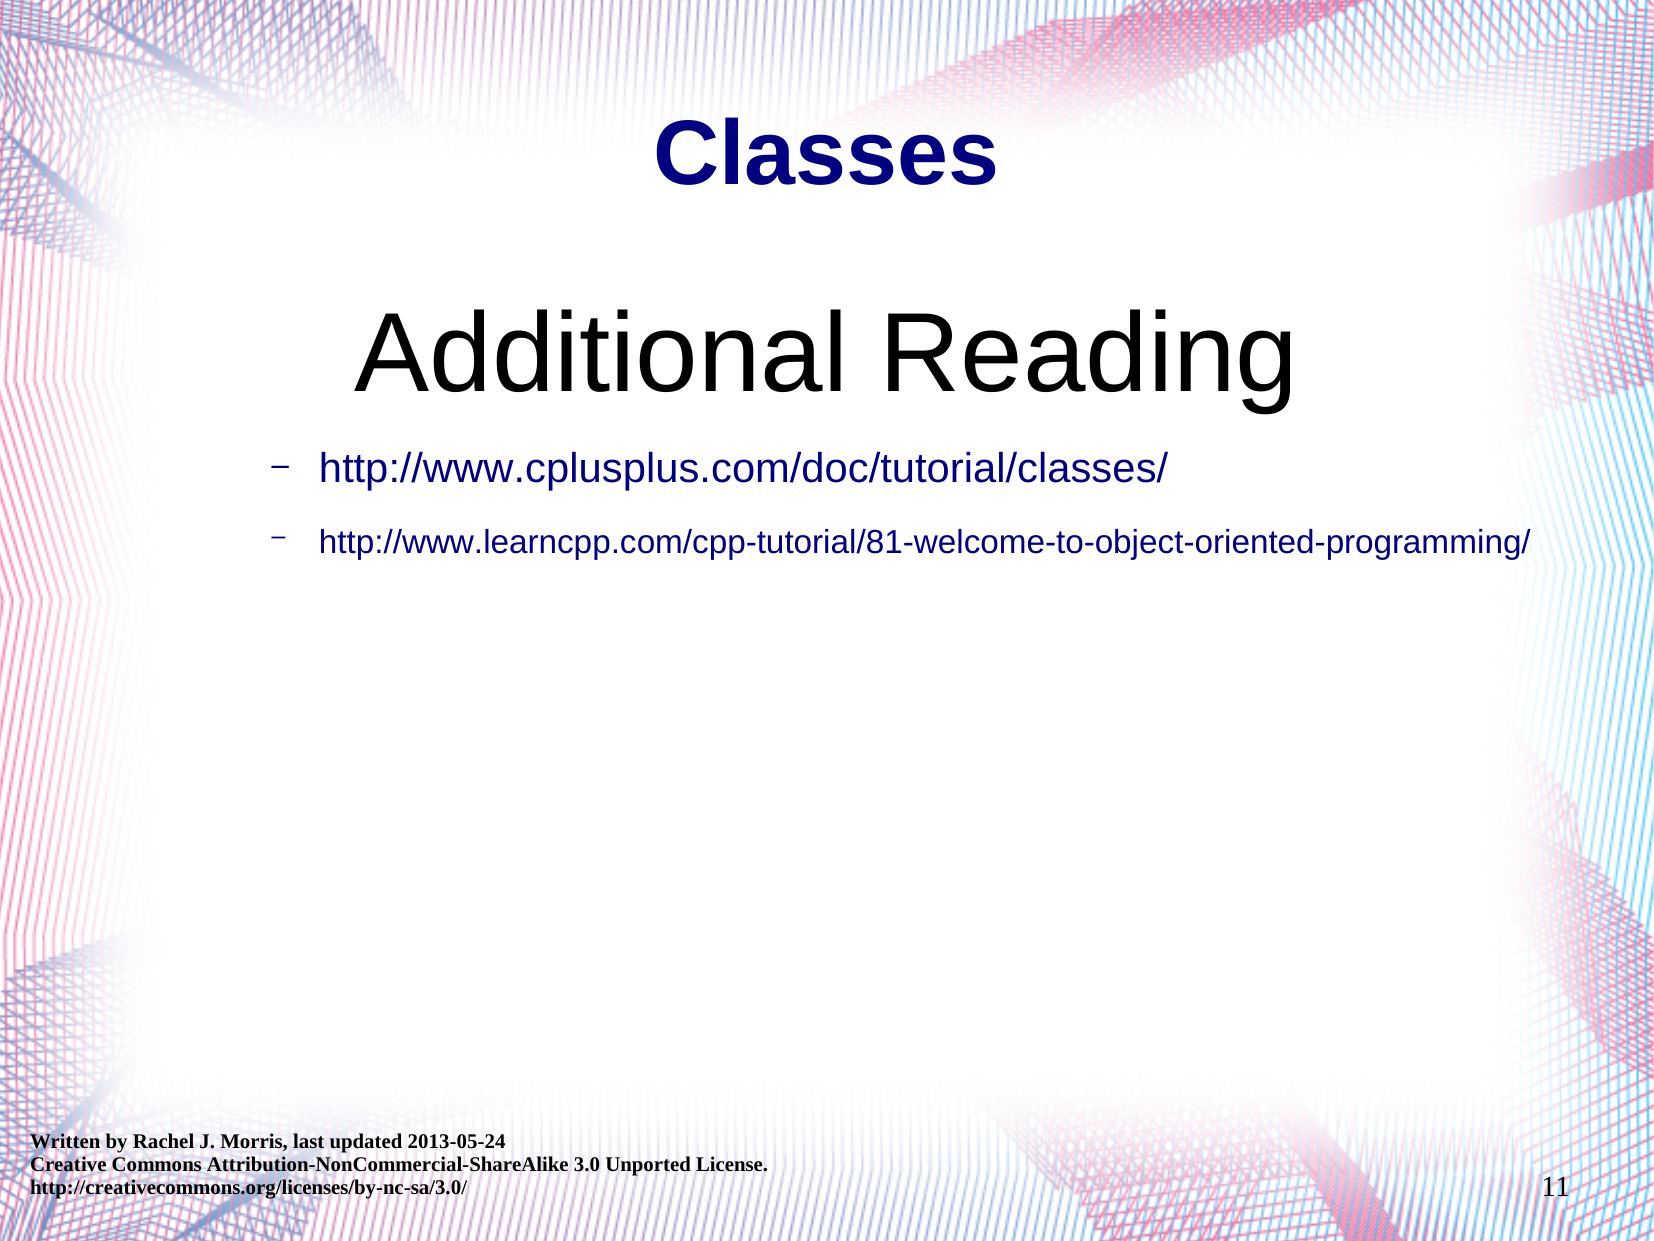

# Classes
Additional Reading
http://www.cplusplus.com/doc/tutorial/classes/
http://www.learncpp.com/cpp-tutorial/81-welcome-to-object-oriented-programming/
11